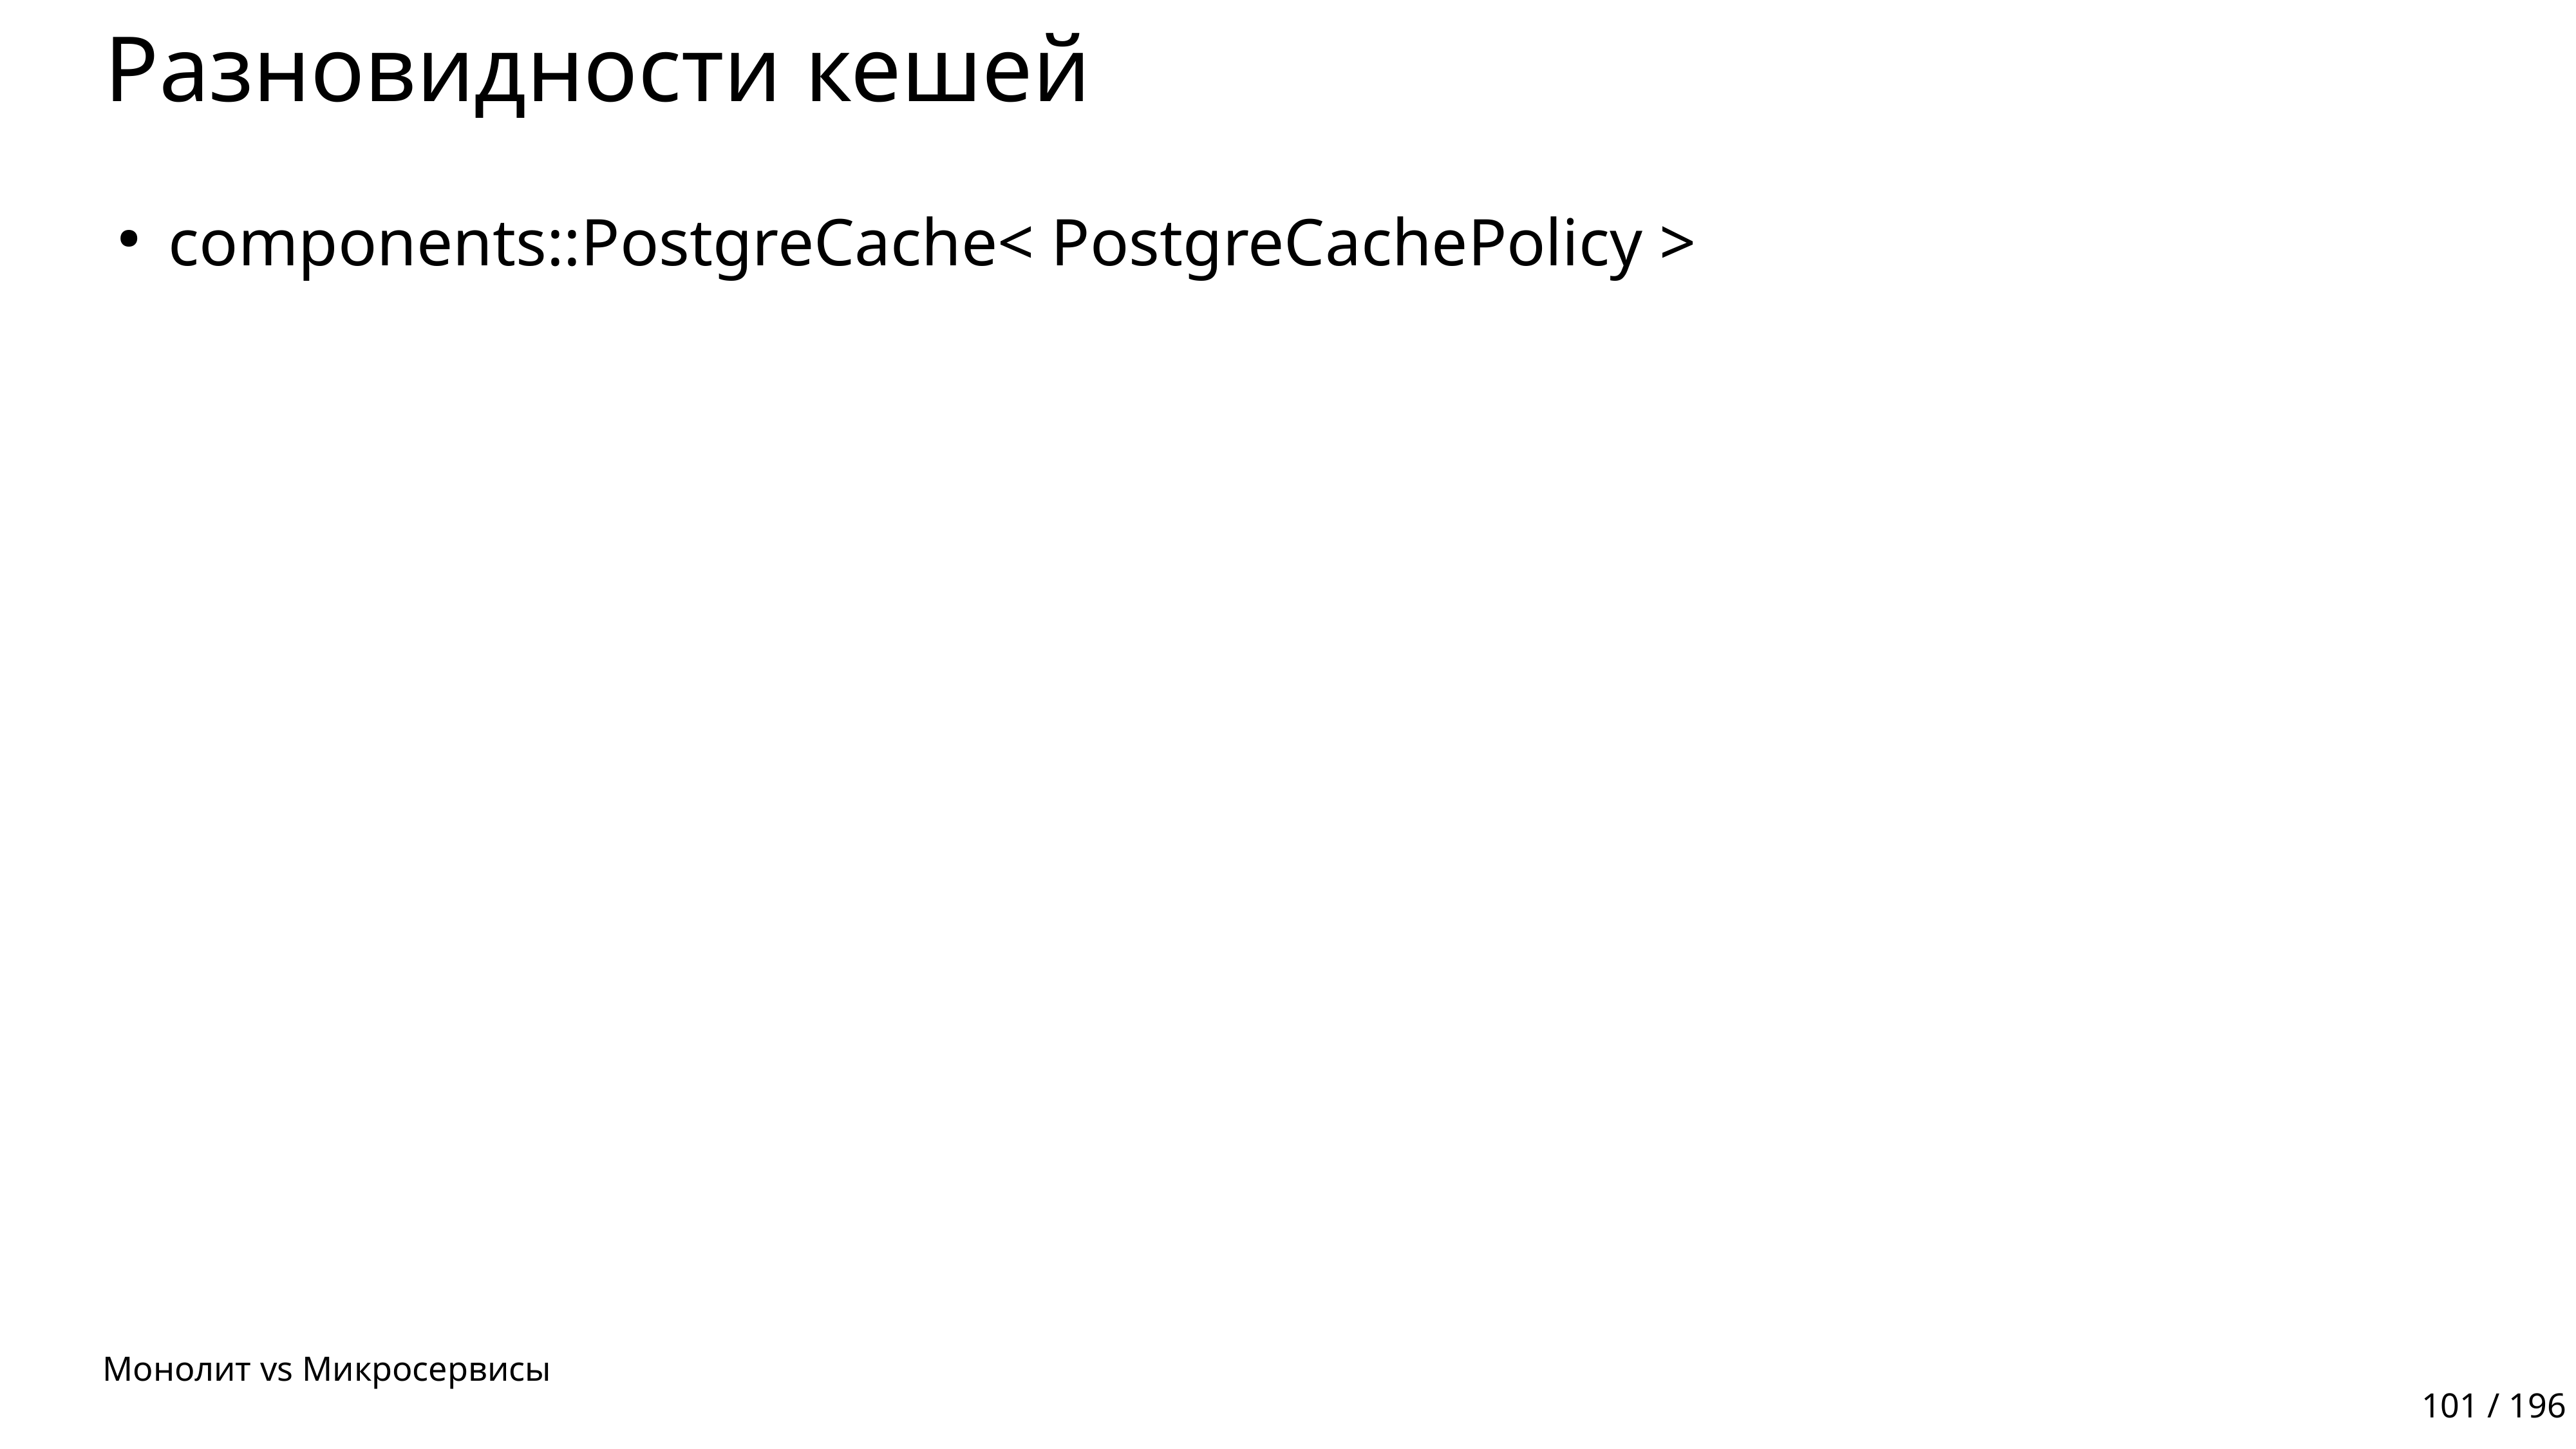

Разновидности кешей
# components::PostgreCache< PostgreCachePolicy >
Монолит vs Микросервисы